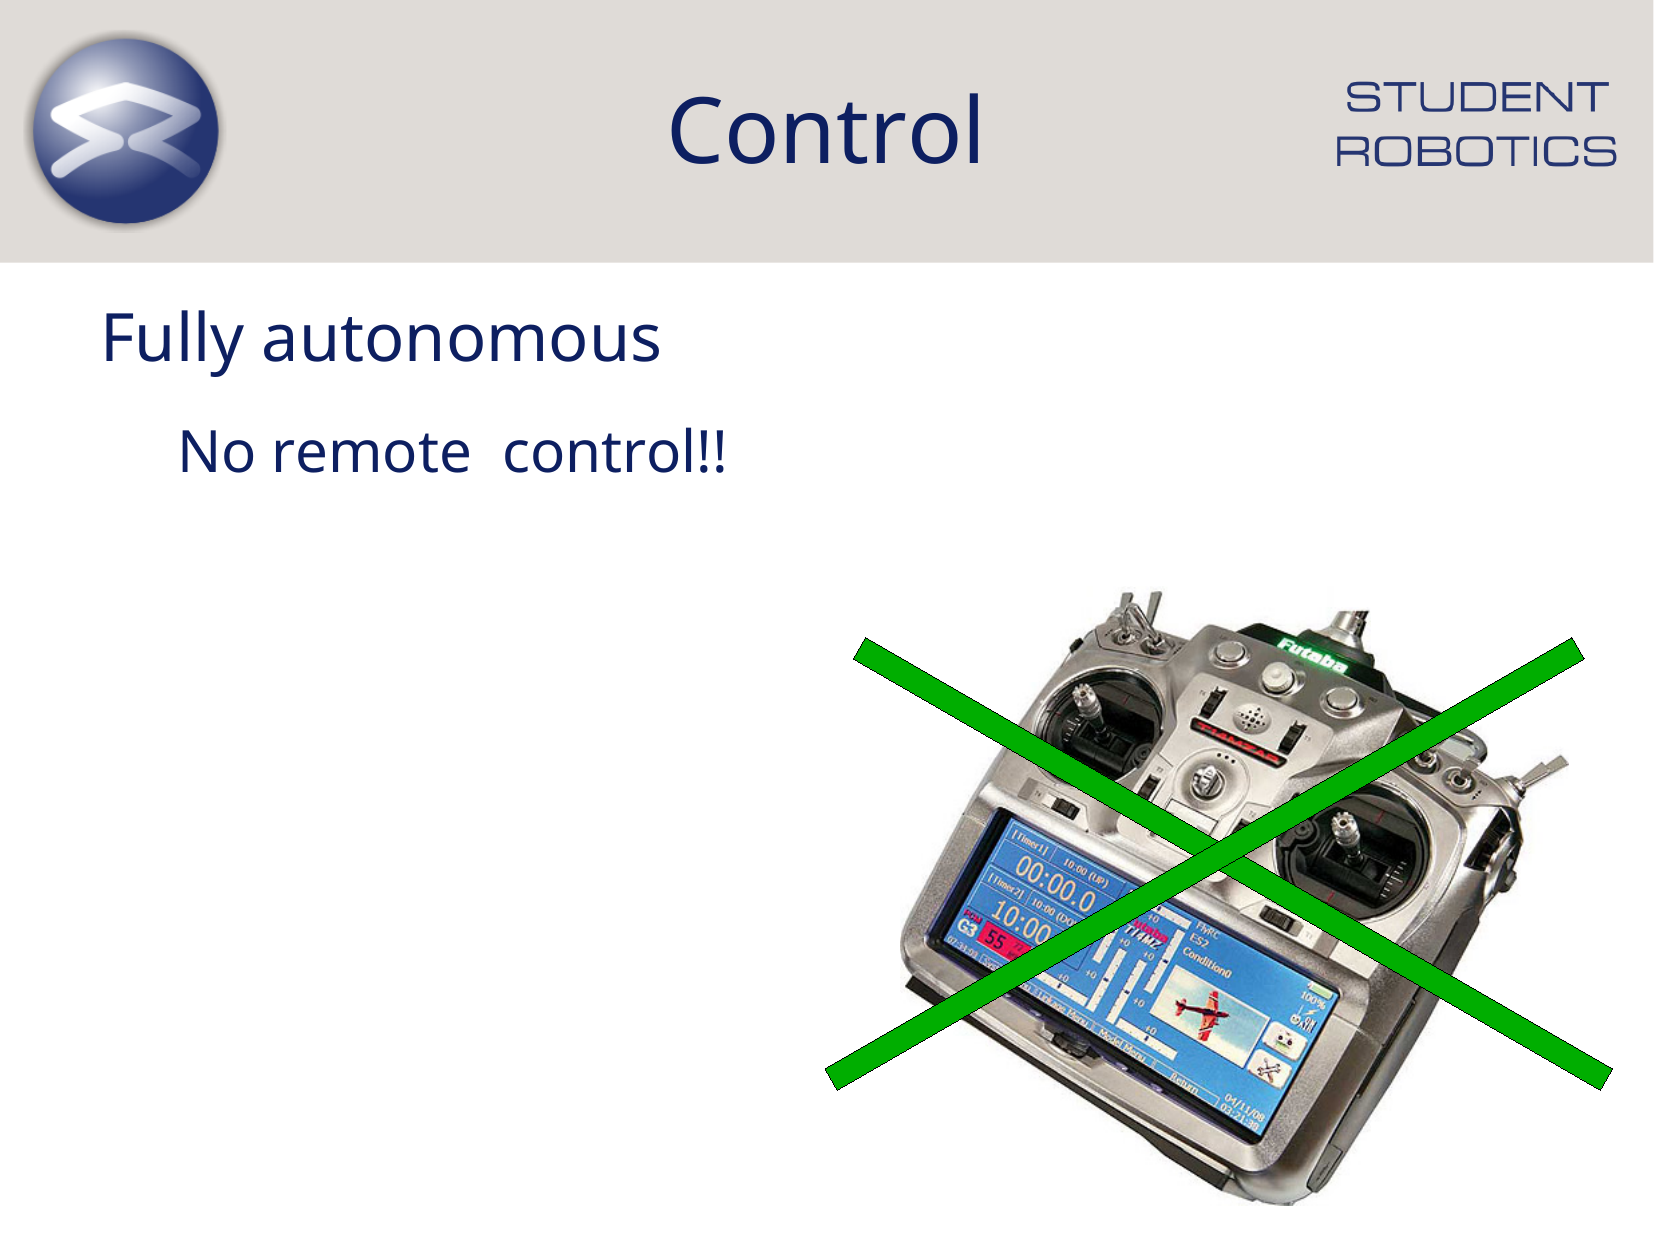

# Control
Fully autonomous
No remote control!!